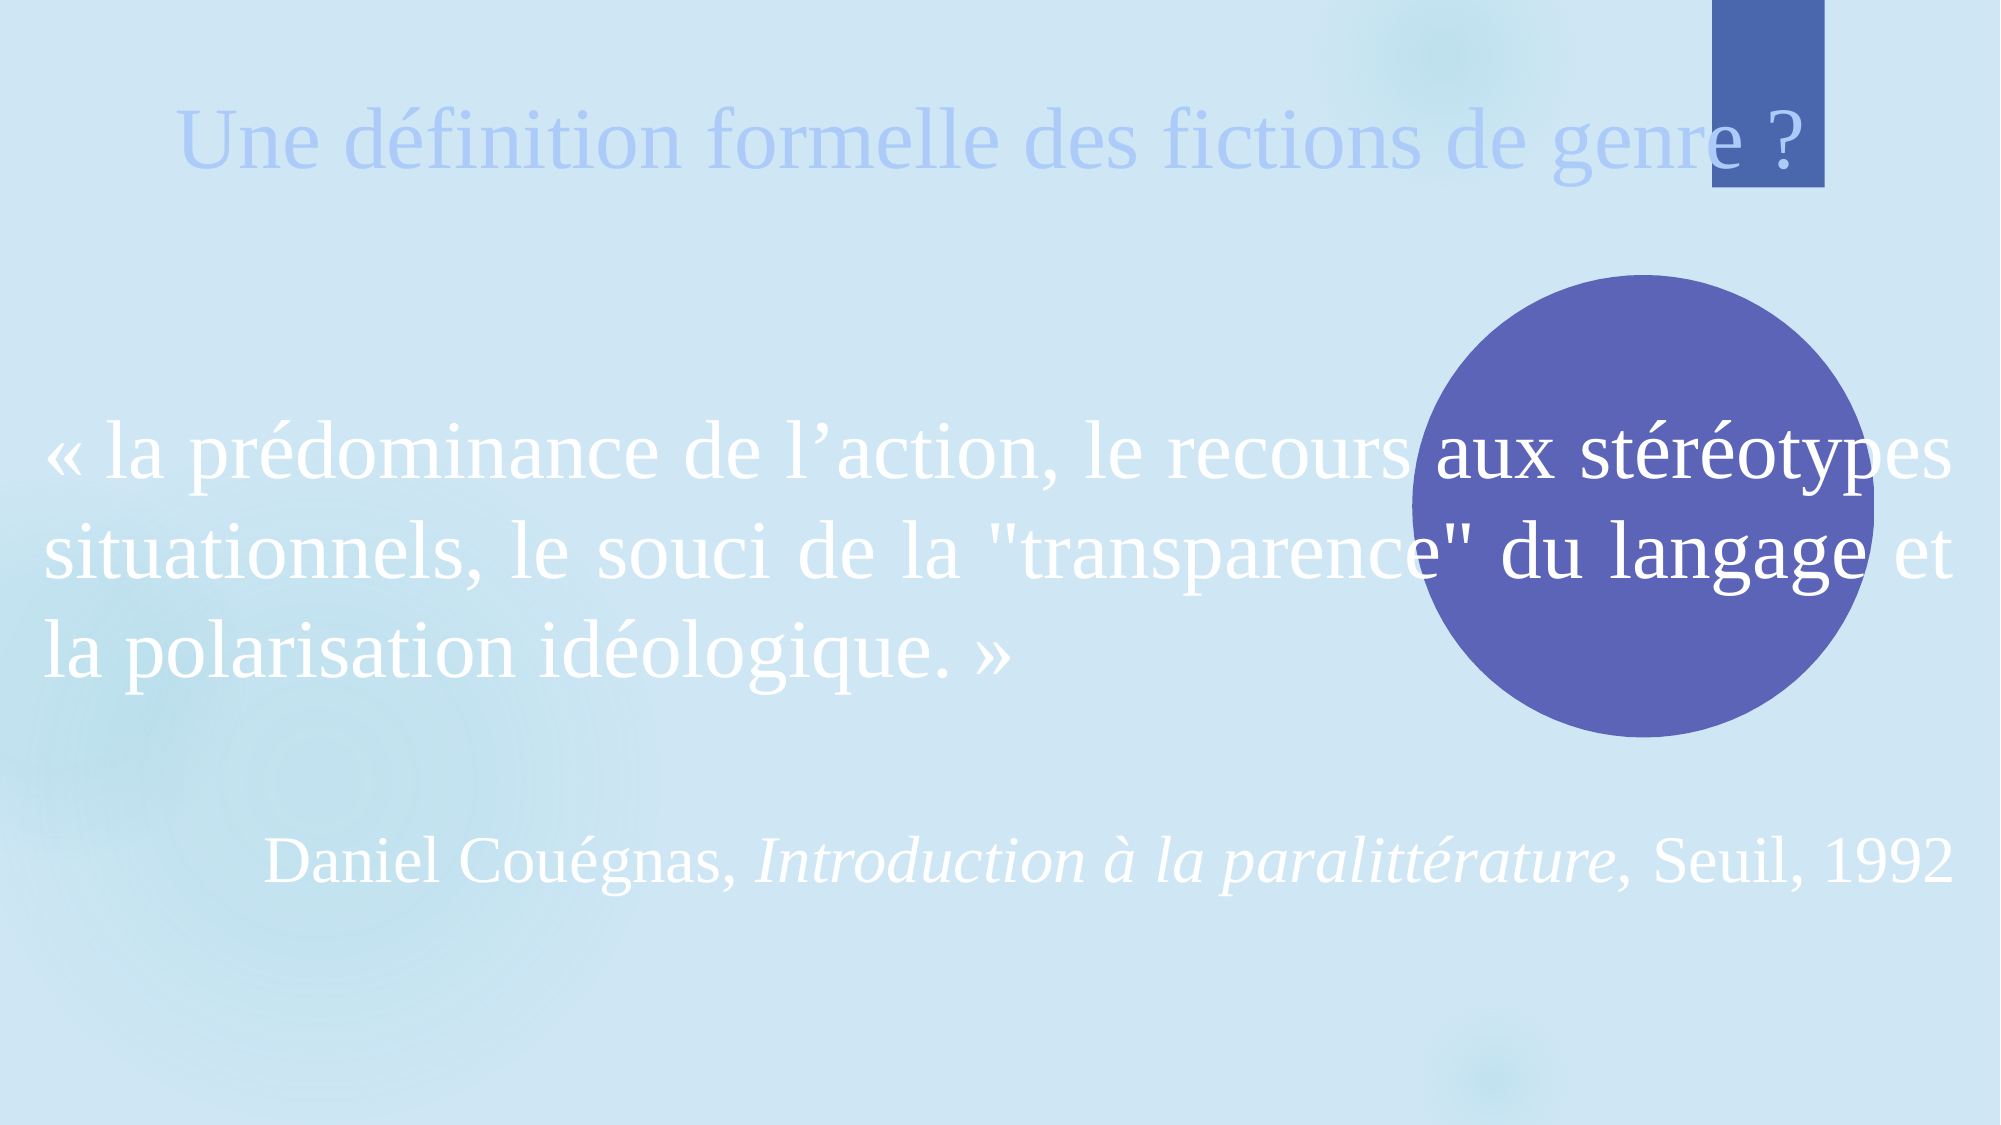

# Une définition formelle des fictions de genre ?
« la prédominance de l’action, le recours aux stéréotypes situationnels, le souci de la "transparence" du langage et la polarisation idéologique. »
Daniel Couégnas, Introduction à la paralittérature, Seuil, 1992